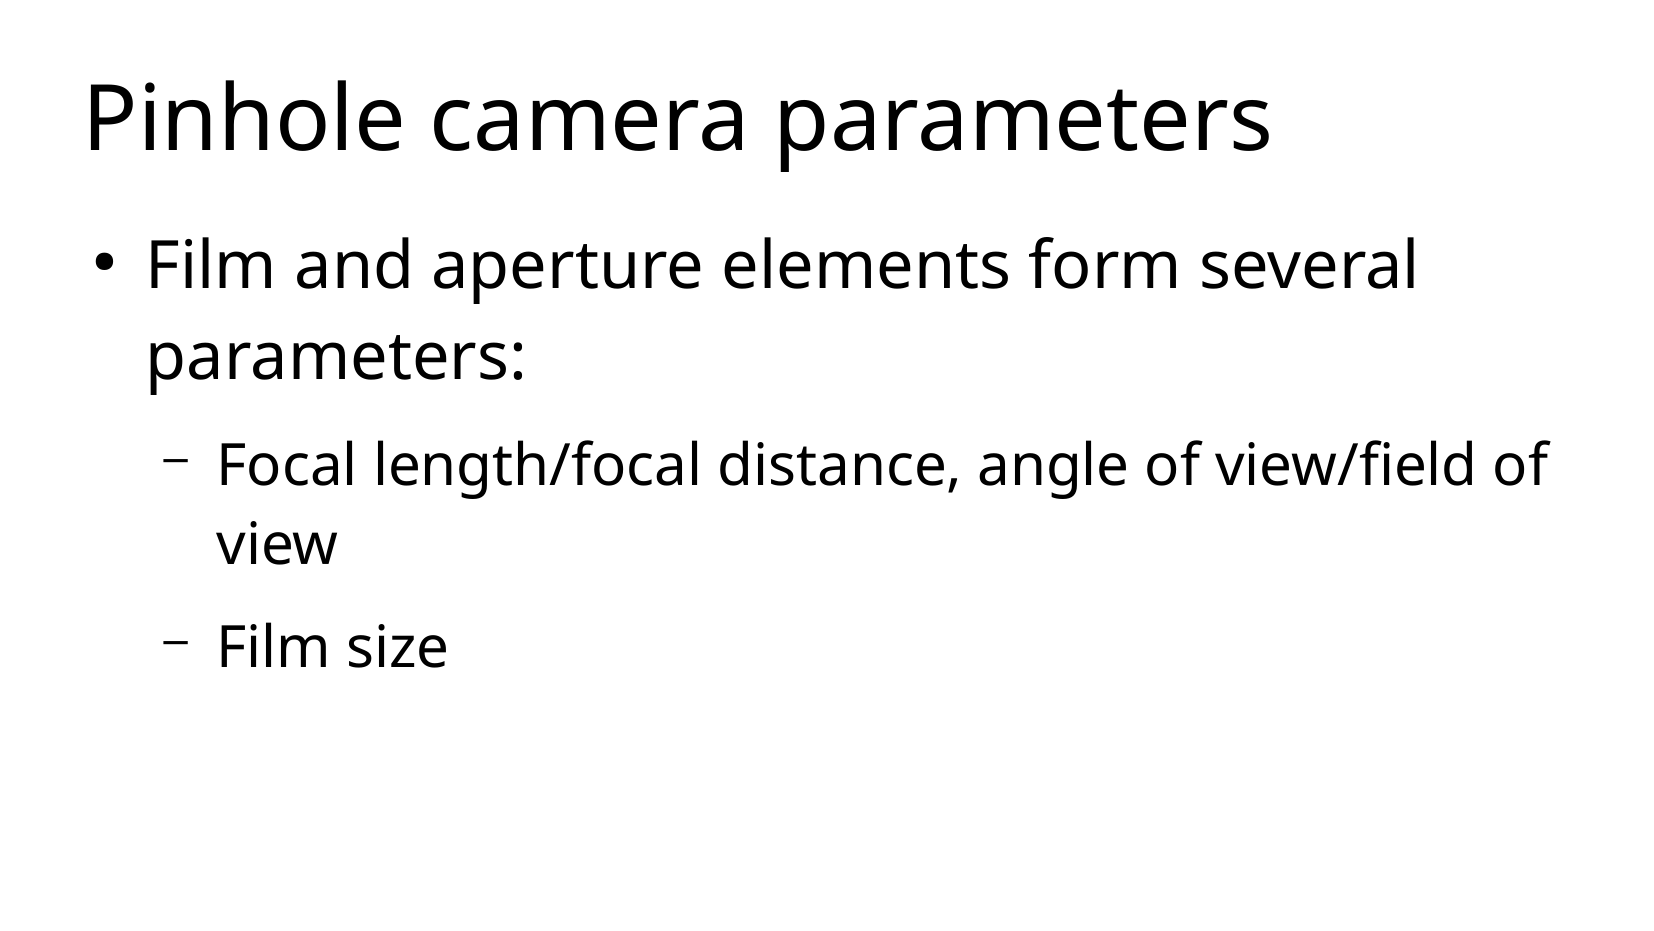

# Pinhole camera parameters
Film and aperture elements form several parameters:
Focal length/focal distance, angle of view/field of view
Film size